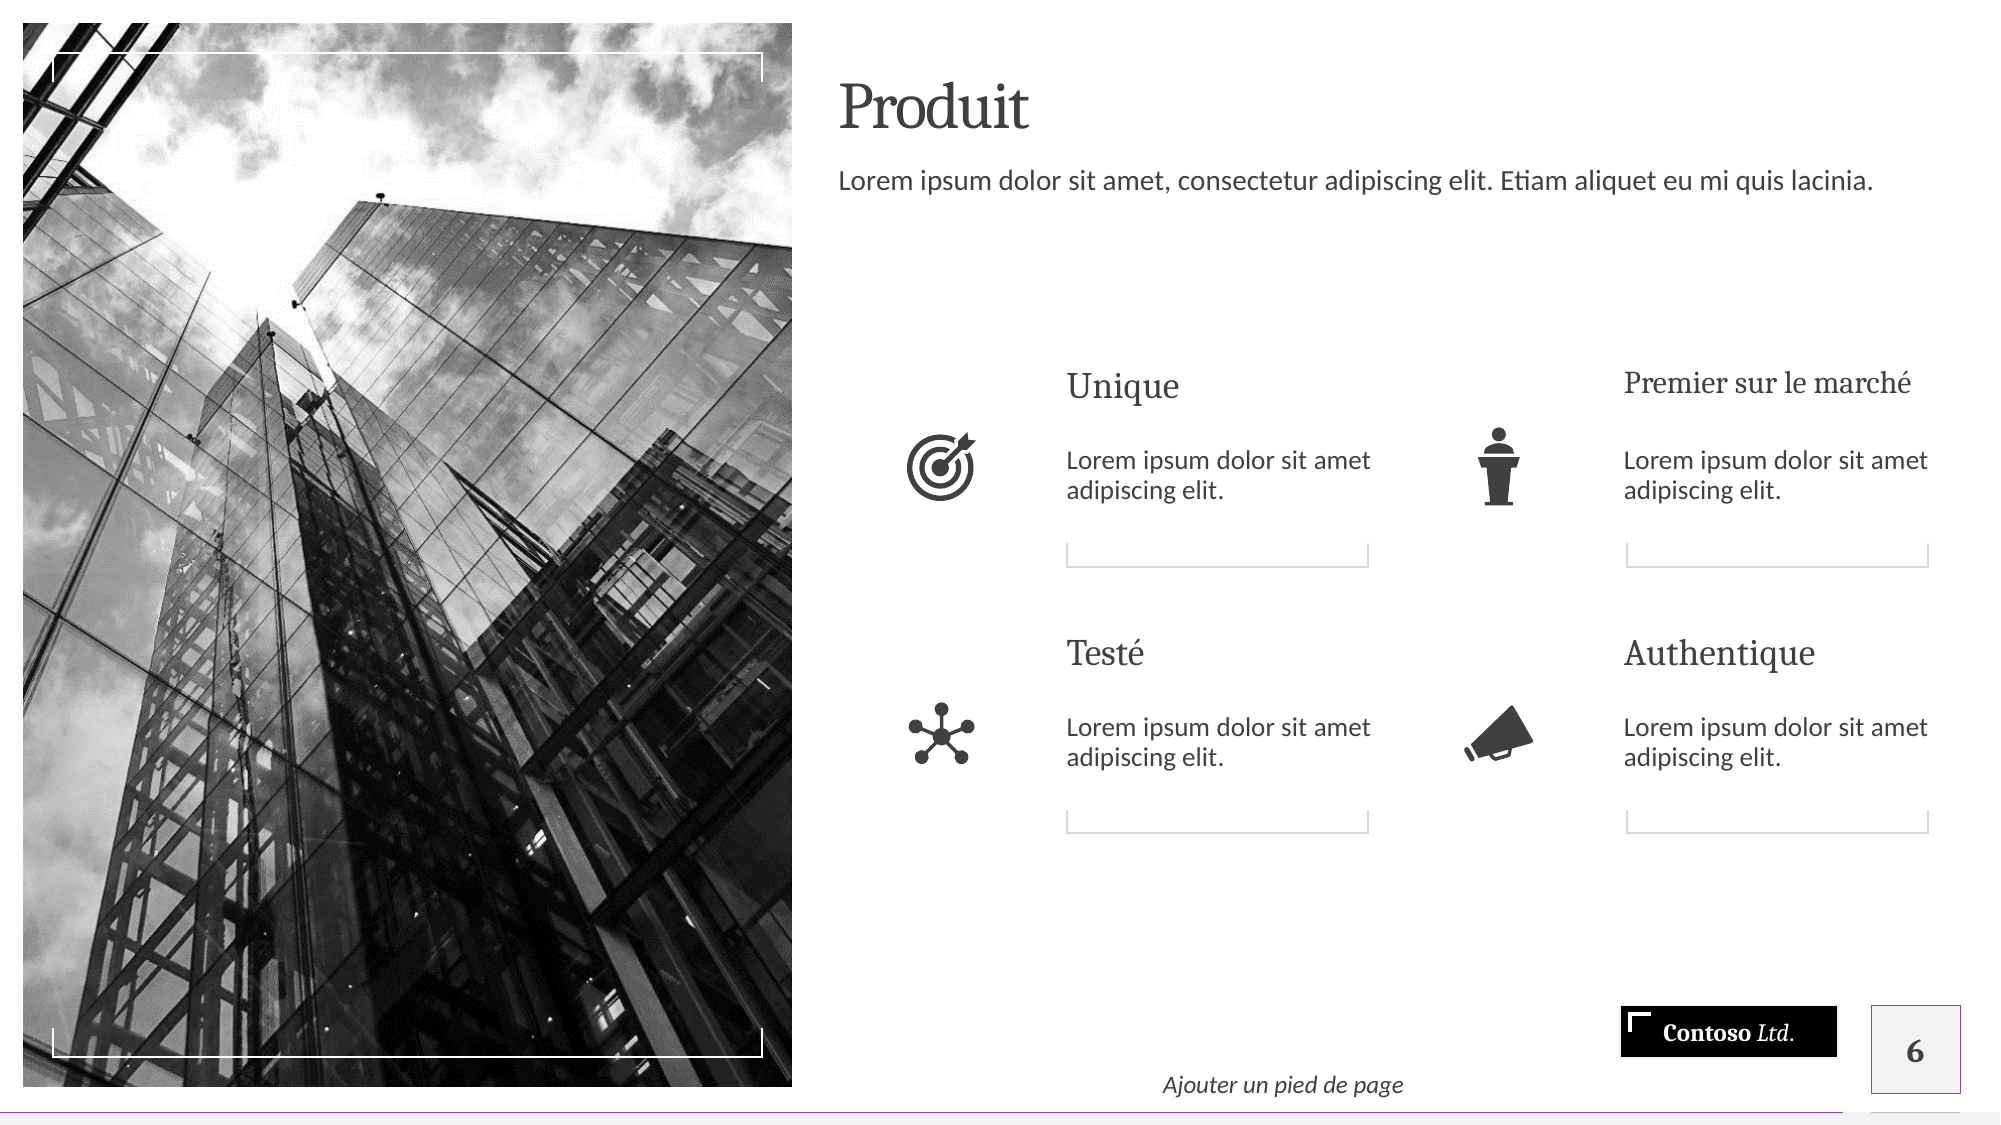

# Produit
Lorem ipsum dolor sit amet, consectetur adipiscing elit. Etiam aliquet eu mi quis lacinia.
Unique
Premier sur le marché
Lorem ipsum dolor sit amet adipiscing elit.
Lorem ipsum dolor sit amet adipiscing elit.
Testé
Authentique
Lorem ipsum dolor sit amet adipiscing elit.
Lorem ipsum dolor sit amet adipiscing elit.
Ajouter un pied de page